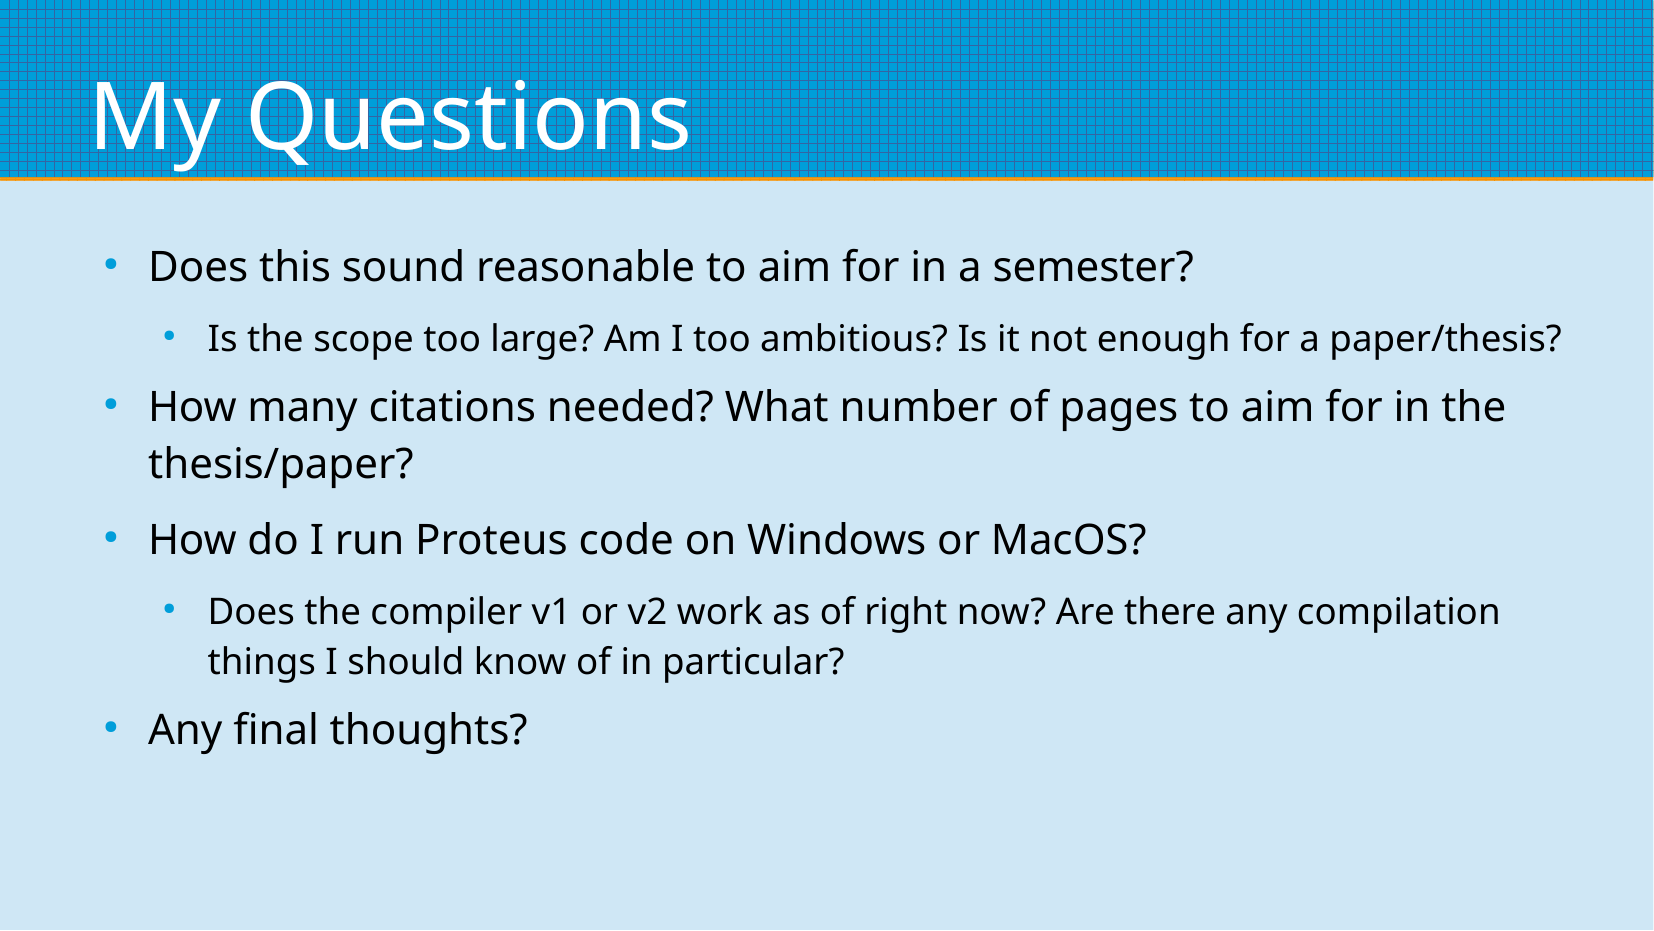

# My Questions
Does this sound reasonable to aim for in a semester?
Is the scope too large? Am I too ambitious? Is it not enough for a paper/thesis?
How many citations needed? What number of pages to aim for in the thesis/paper?
How do I run Proteus code on Windows or MacOS?
Does the compiler v1 or v2 work as of right now? Are there any compilation things I should know of in particular?
Any final thoughts?